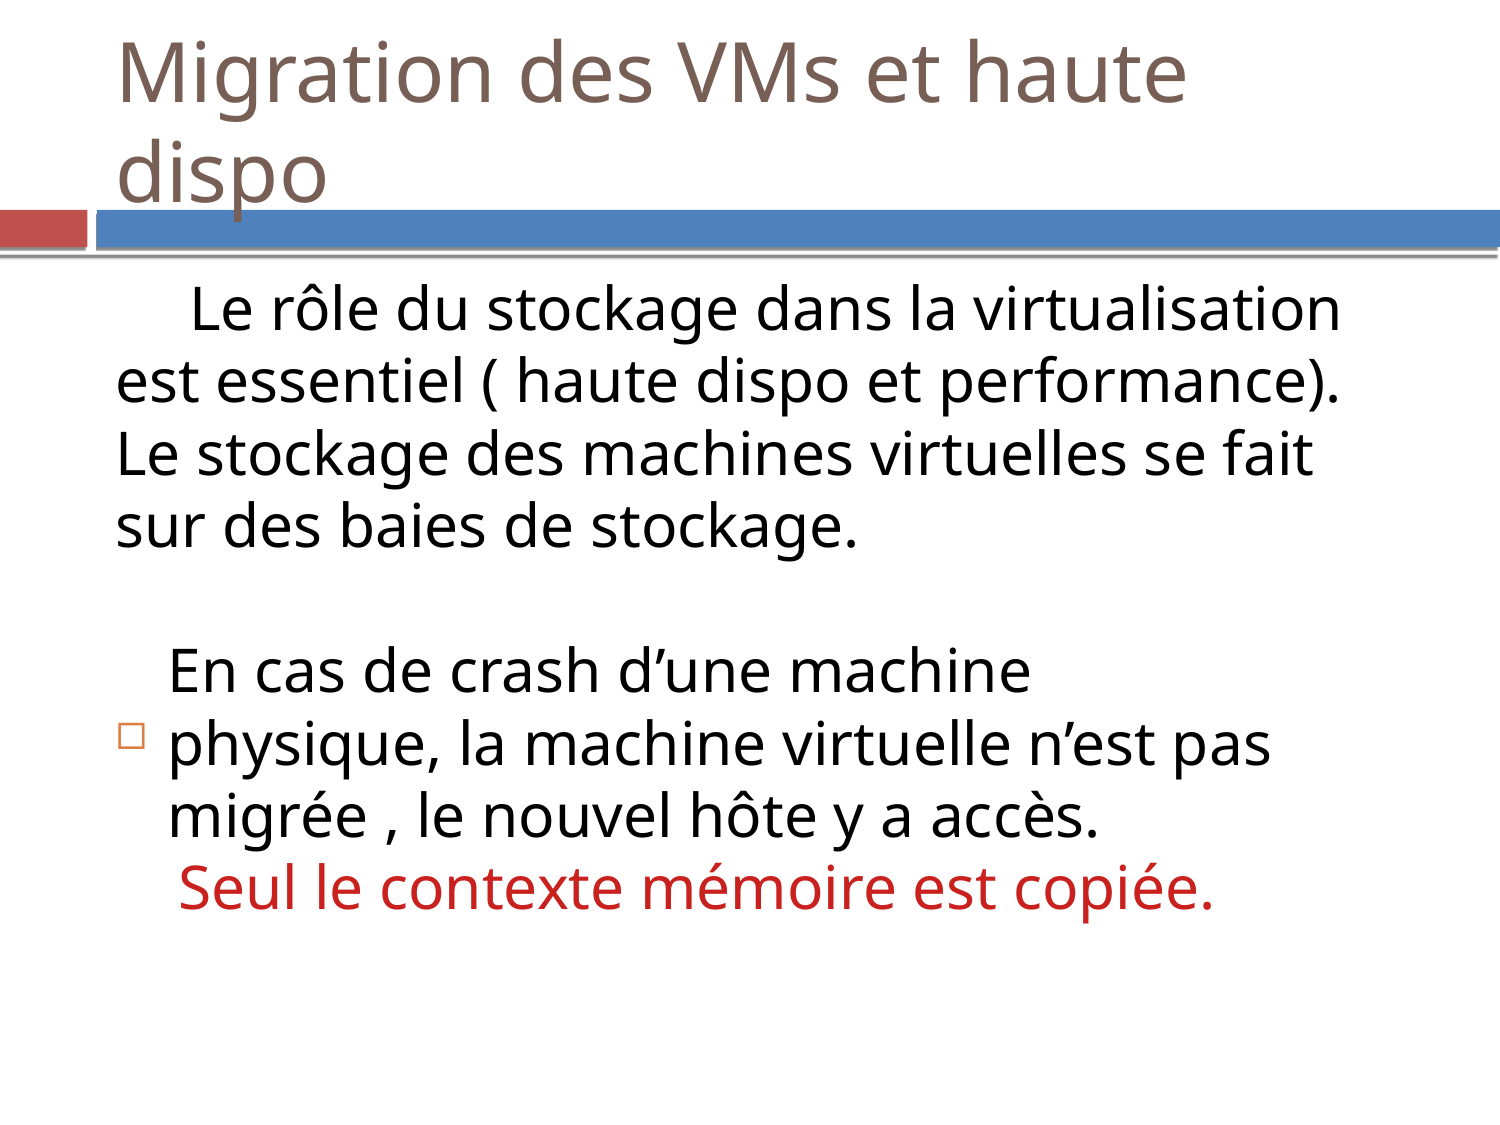

Migration des VMs et haute dispo
	Le rôle du stockage dans la virtualisation est essentiel ( haute dispo et performance). Le stockage des machines virtuelles se fait sur des baies de stockage.
En cas de crash d’une machine
physique, la machine virtuelle n’est pas migrée , le nouvel hôte y a accès.
 Seul le contexte mémoire est copiée.